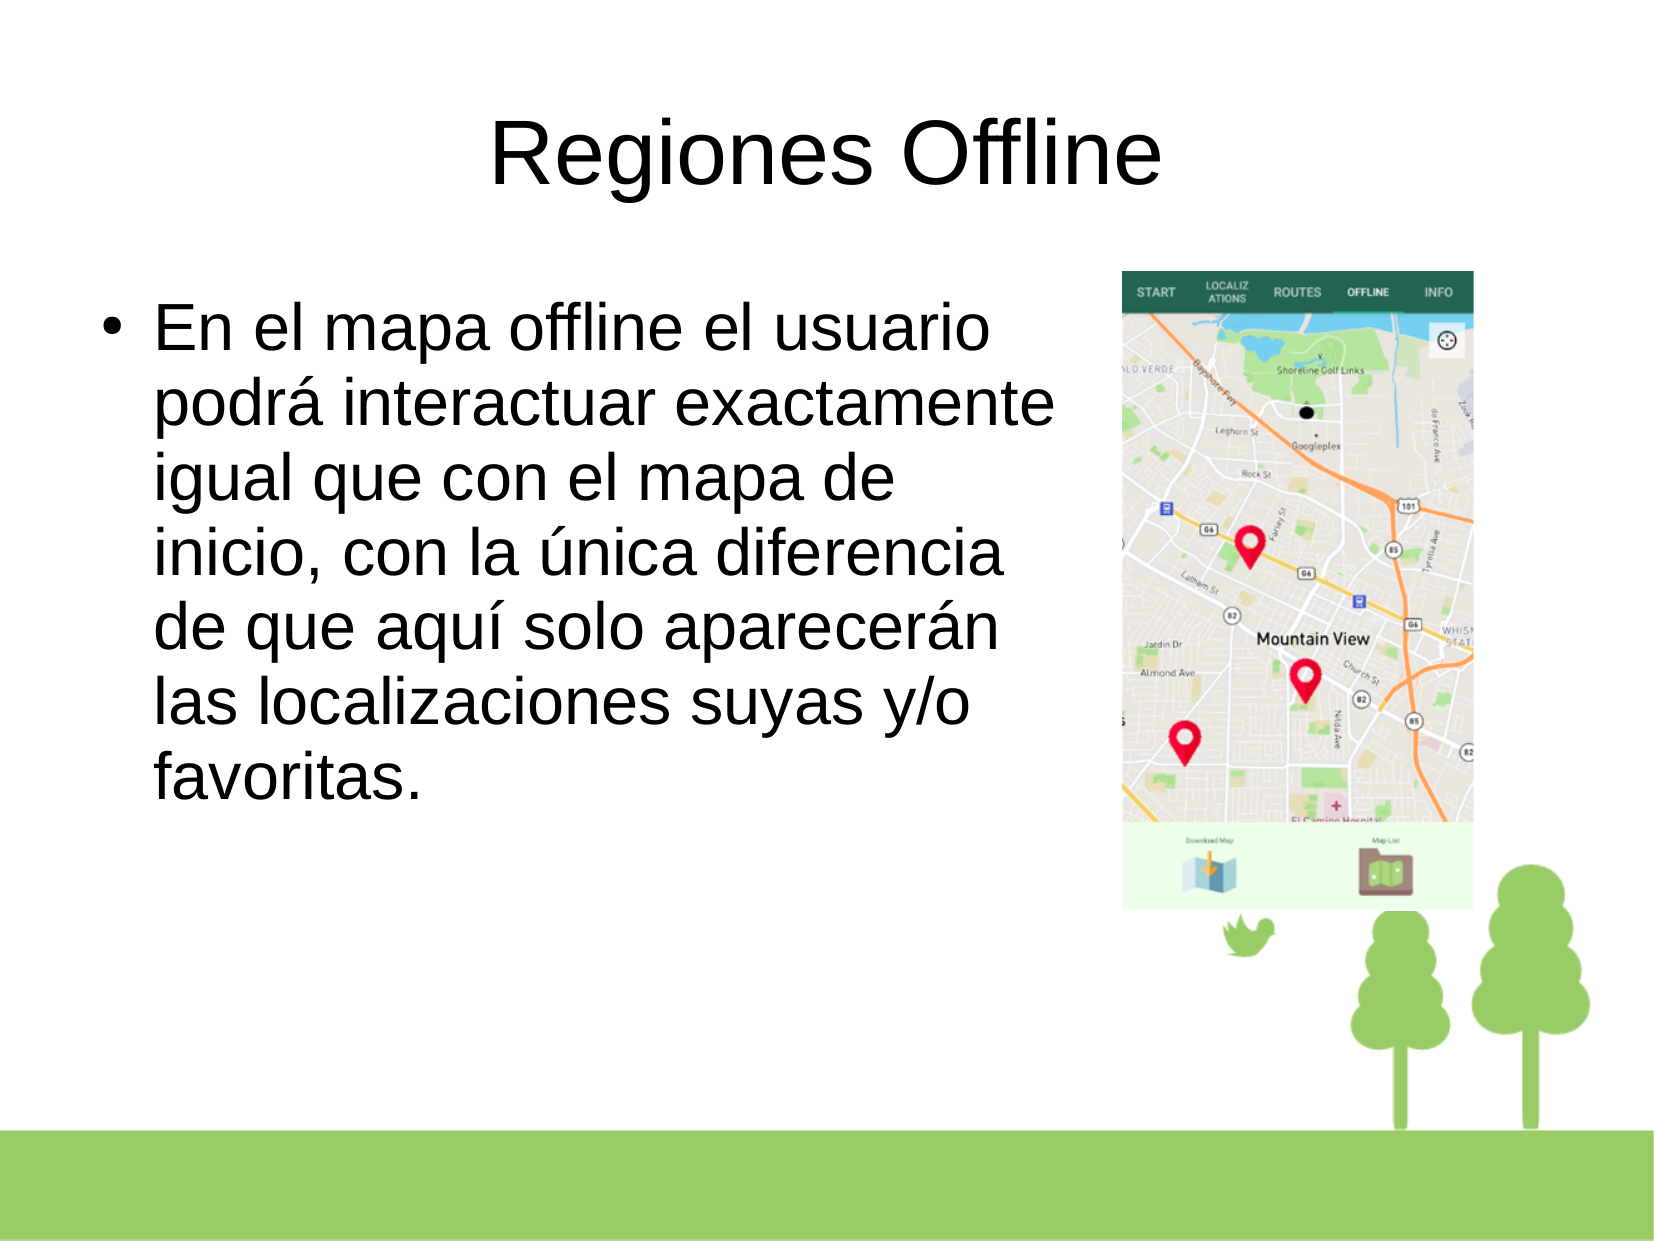

# Regiones Offline
En el mapa offline el usuario podrá interactuar exactamente igual que con el mapa de inicio, con la única diferencia de que aquí solo aparecerán las localizaciones suyas y/o favoritas.